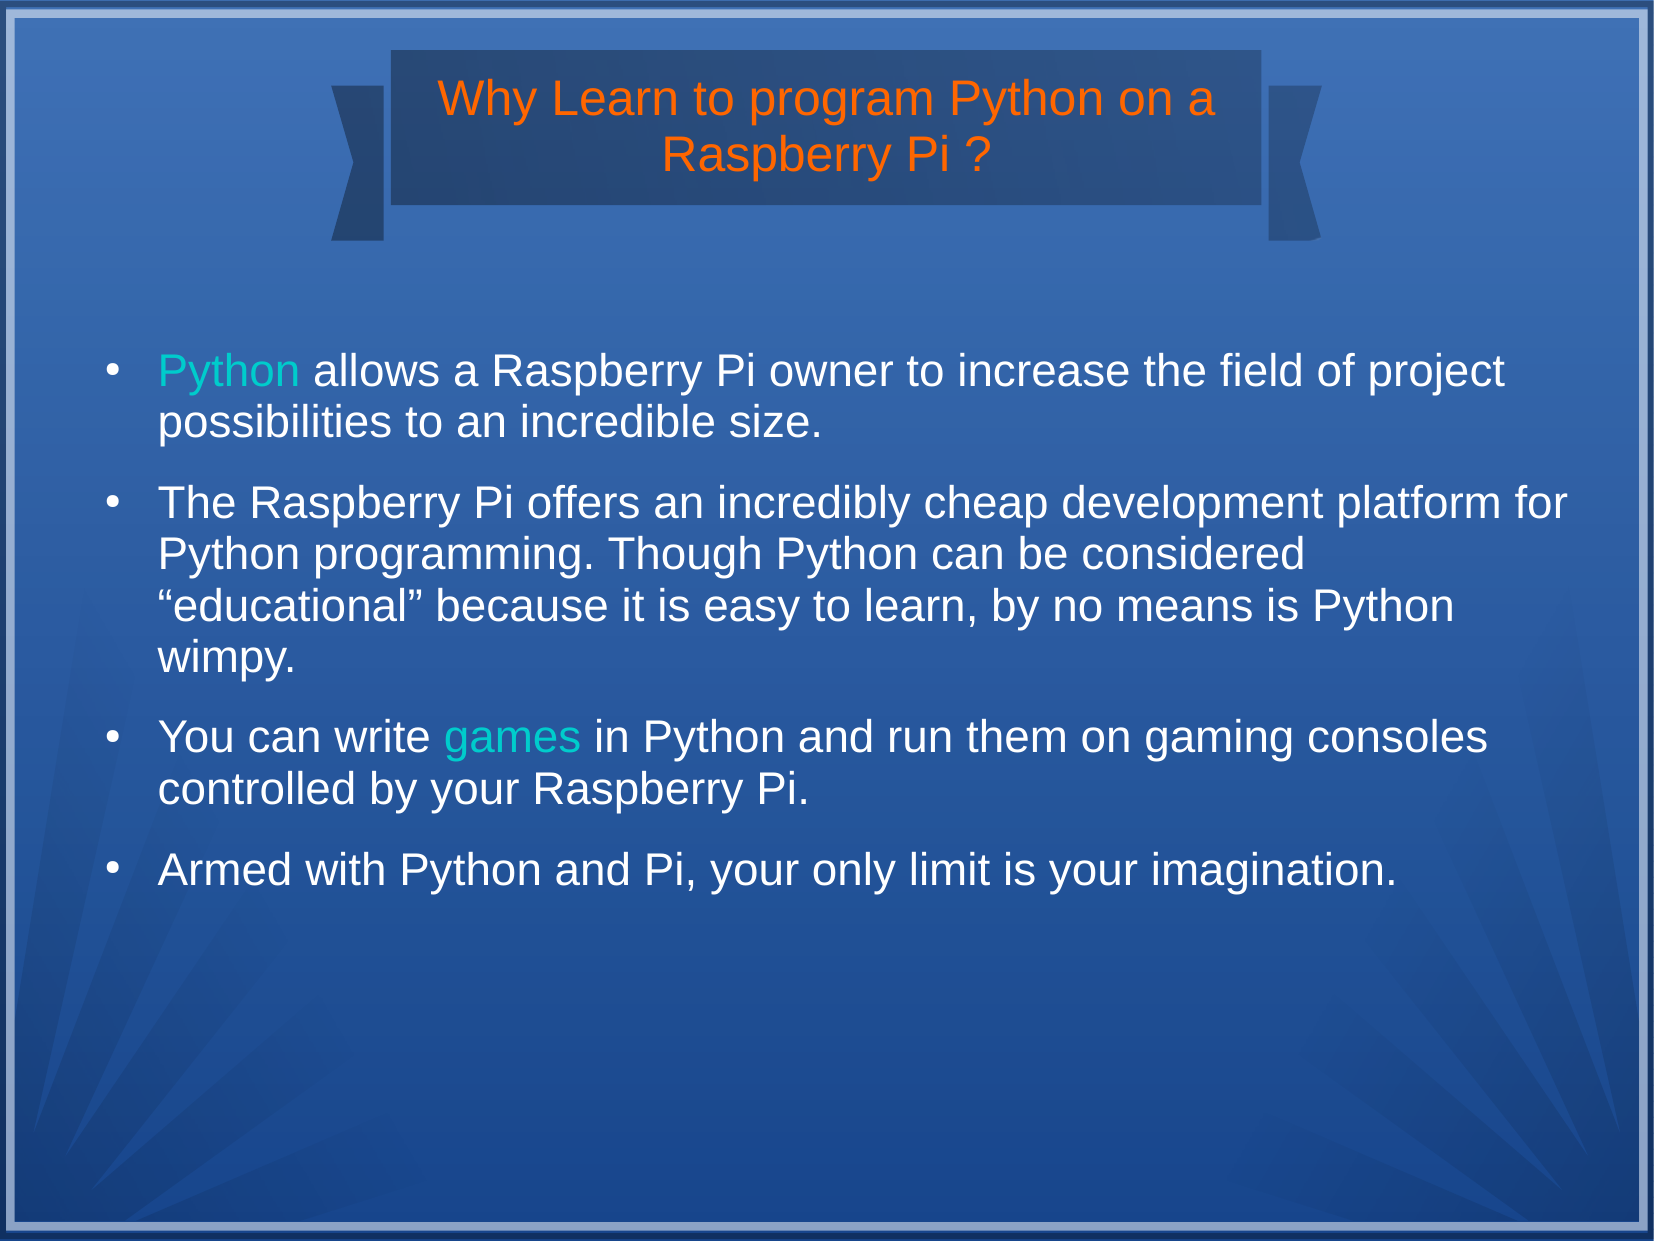

# Why Learn to program Python on a Raspberry Pi ?
Python allows a Raspberry Pi owner to increase the field of project possibilities to an incredible size.
The Raspberry Pi offers an incredibly cheap development platform for Python programming. Though Python can be considered “educational” because it is easy to learn, by no means is Python wimpy.
You can write games in Python and run them on gaming consoles controlled by your Raspberry Pi.
Armed with Python and Pi, your only limit is your imagination.